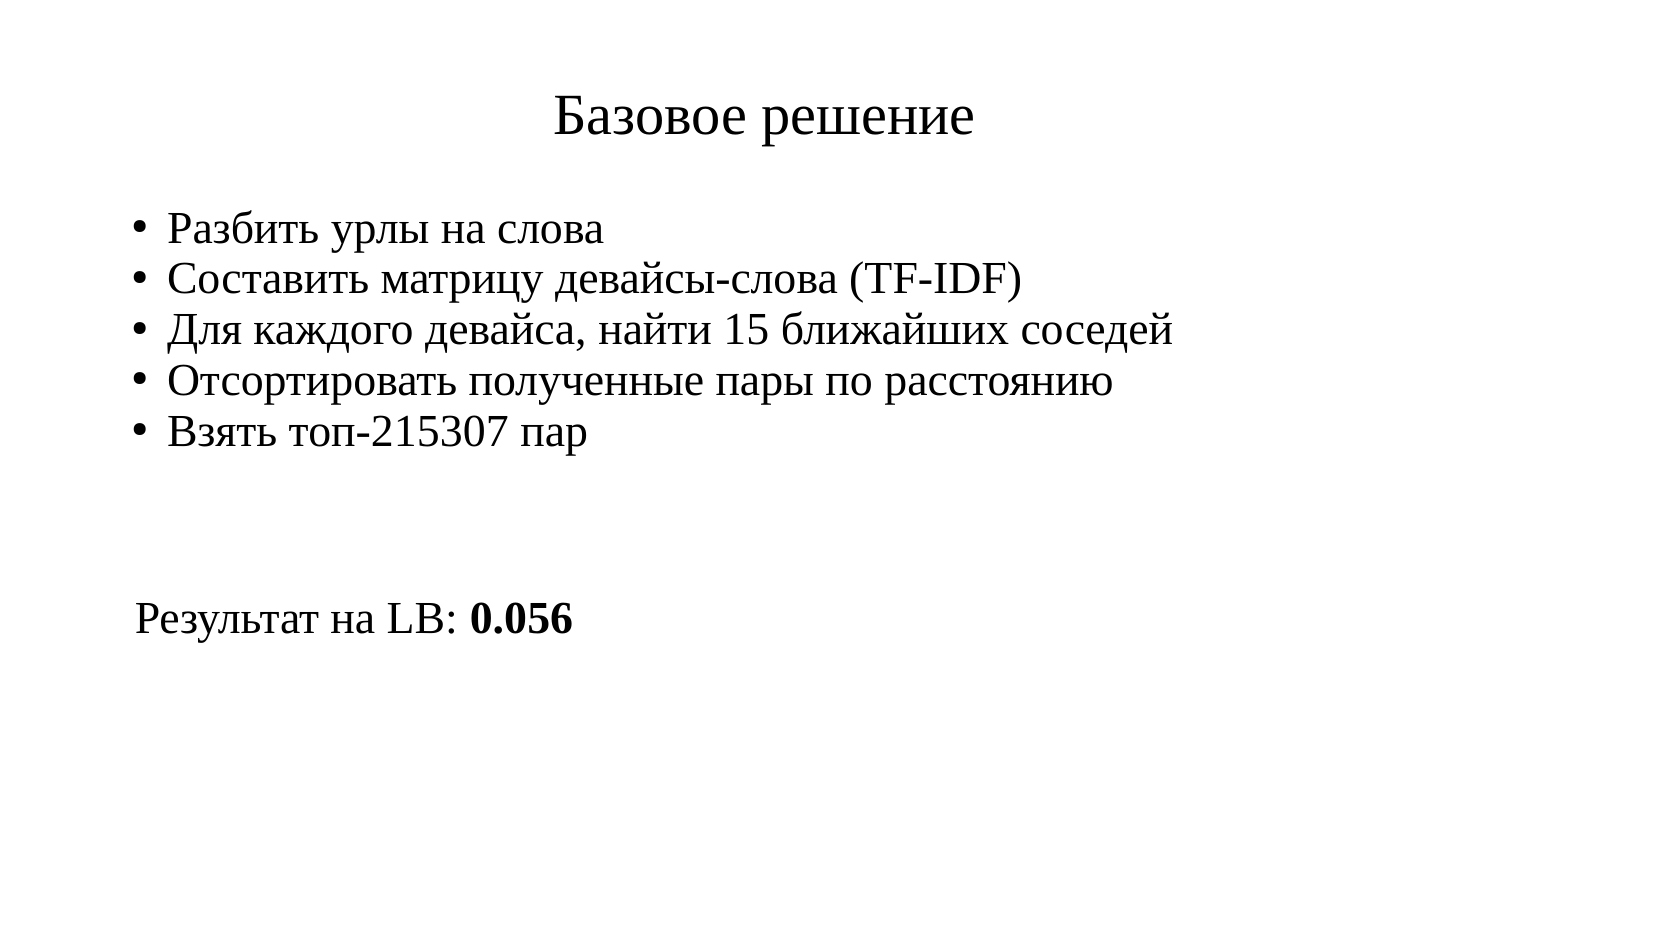

Базовое решение
Разбить урлы на слова
Составить матрицу девайсы-слова (TF-IDF)
Для каждого девайса, найти 15 ближайших соседей
Отсортировать полученные пары по расстоянию
Взять топ-215307 пар
Результат на LB: 0.056